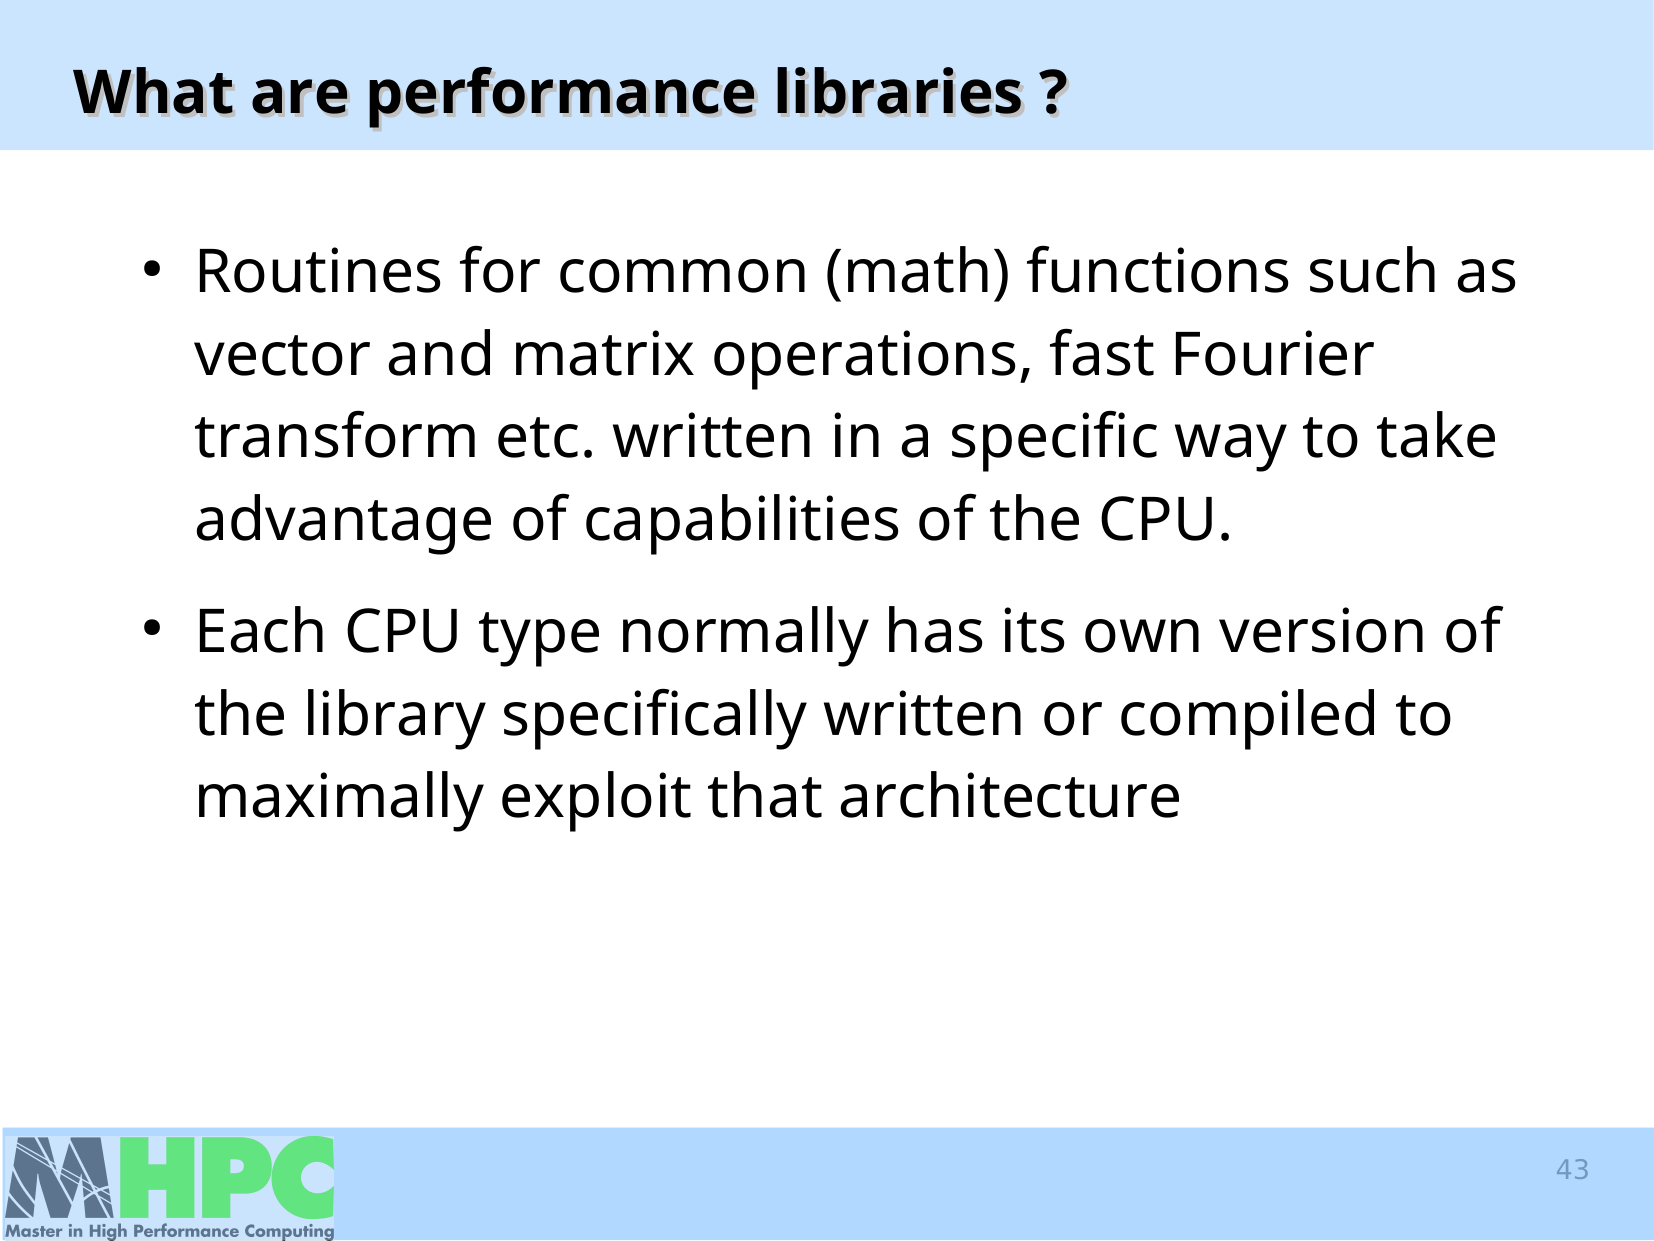

# What are performance libraries ?
Routines for common (math) functions such as vector and matrix operations, fast Fourier transform etc. written in a specific way to take advantage of capabilities of the CPU.
Each CPU type normally has its own version of the library specifically written or compiled to maximally exploit that architecture
43